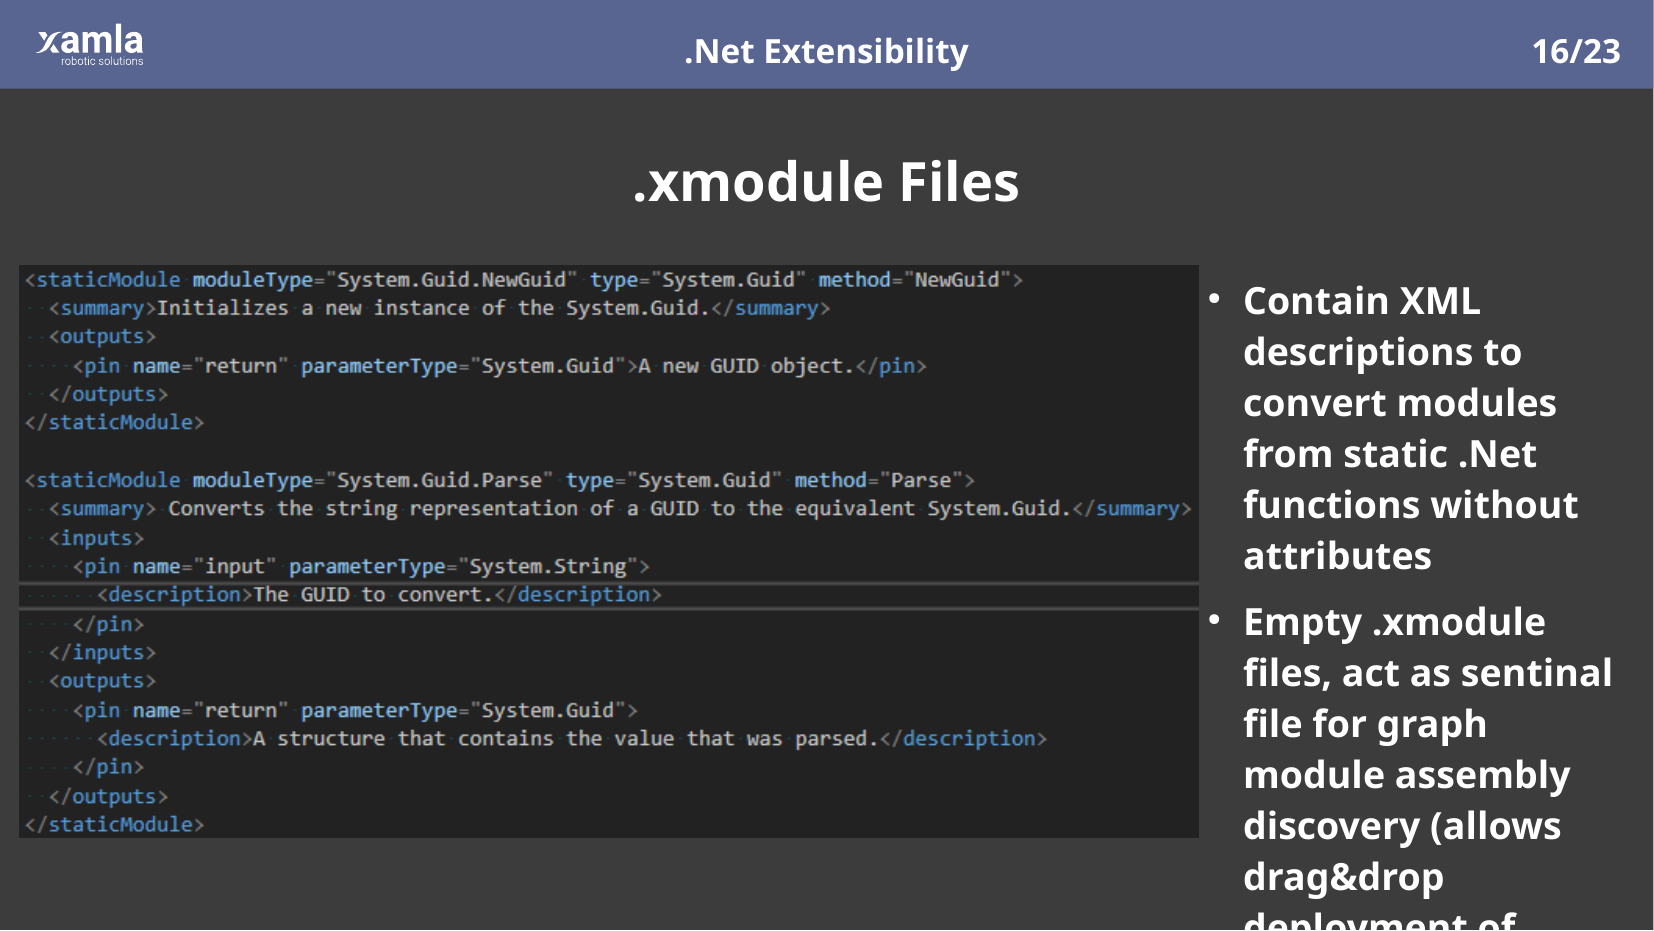

.Net Extensibility
16/23
.xmodule Files
Contain XML descriptions to convert modules from static .Net functions without attributes
Empty .xmodule files, act as sentinal file for graph module assembly discovery (allows drag&drop deployment of module assemblies)